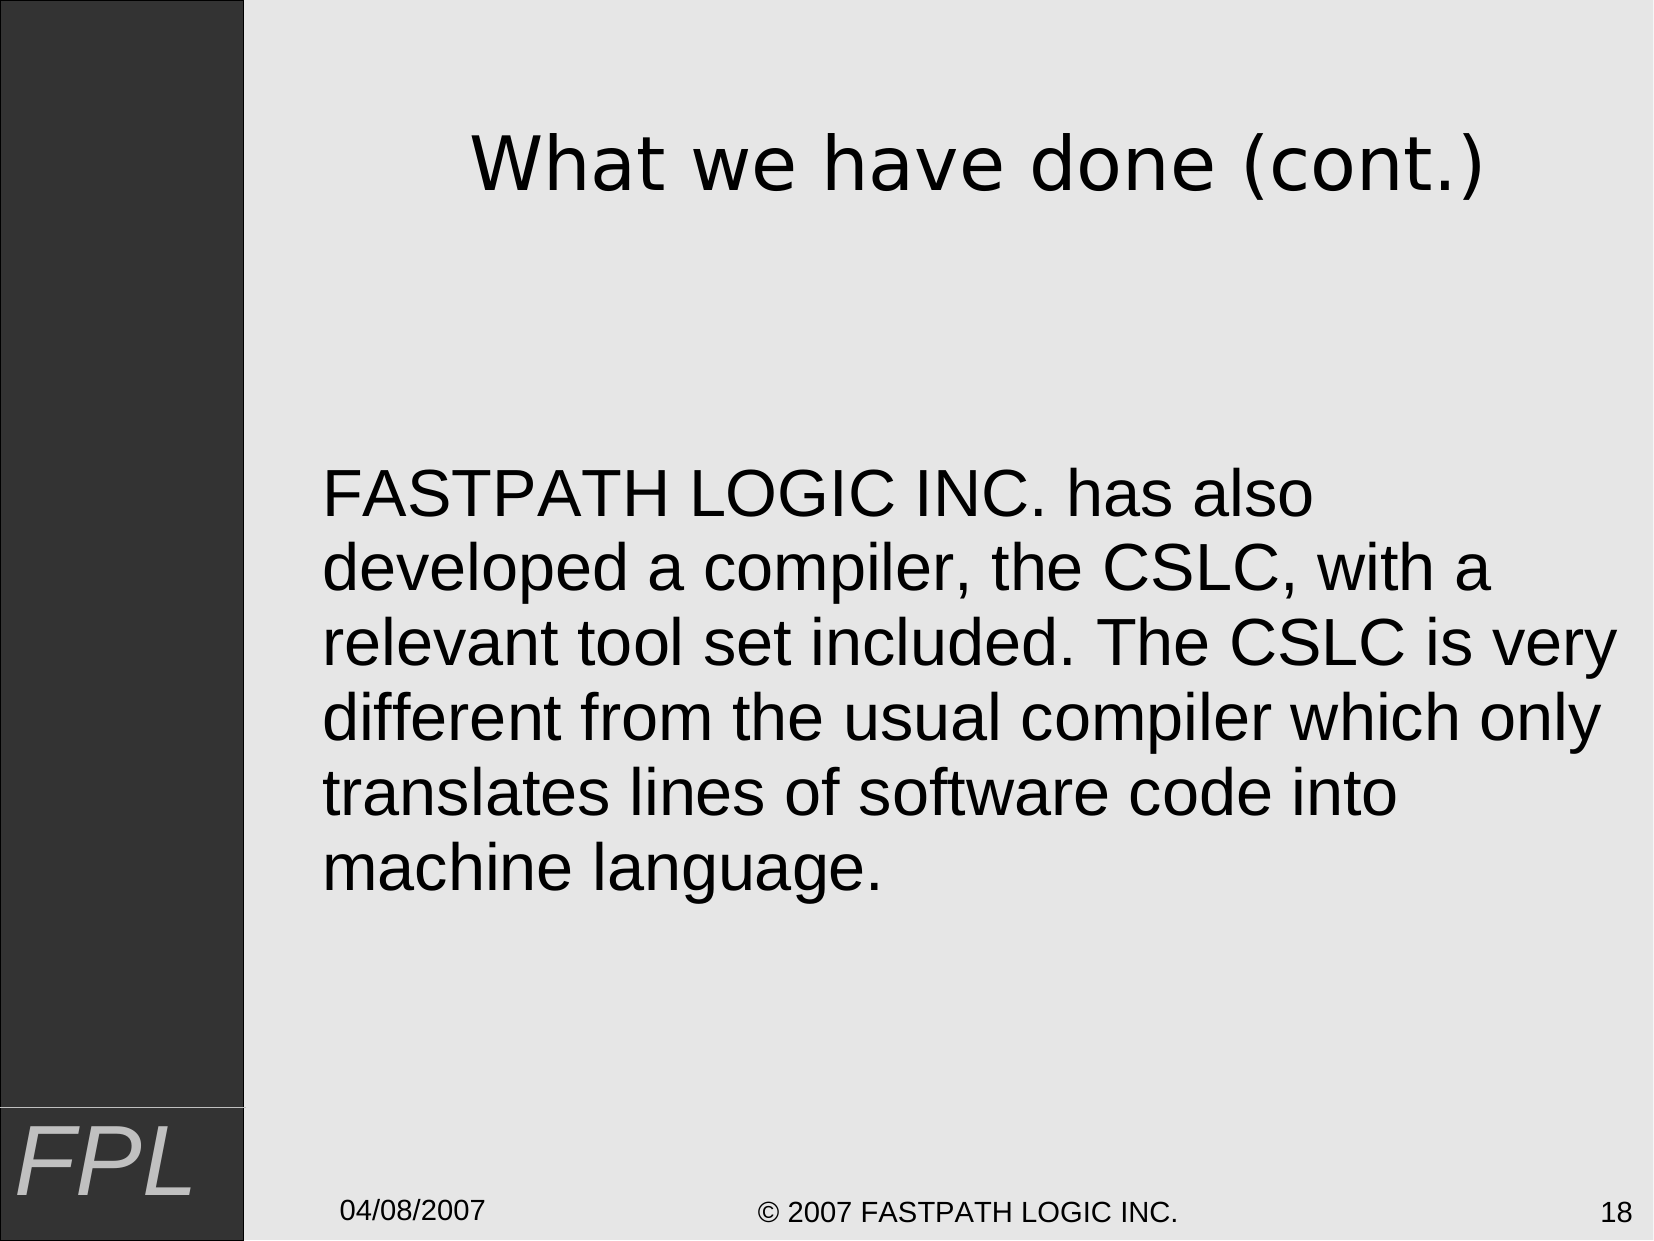

# What we have done (cont.)
FASTPATH LOGIC INC. has also developed a compiler, the CSLC, with a relevant tool set included. The CSLC is very different from the usual compiler which only translates lines of software code into machine language.
04/08/2007
18
© 2007 FASTPATH LOGIC INC.